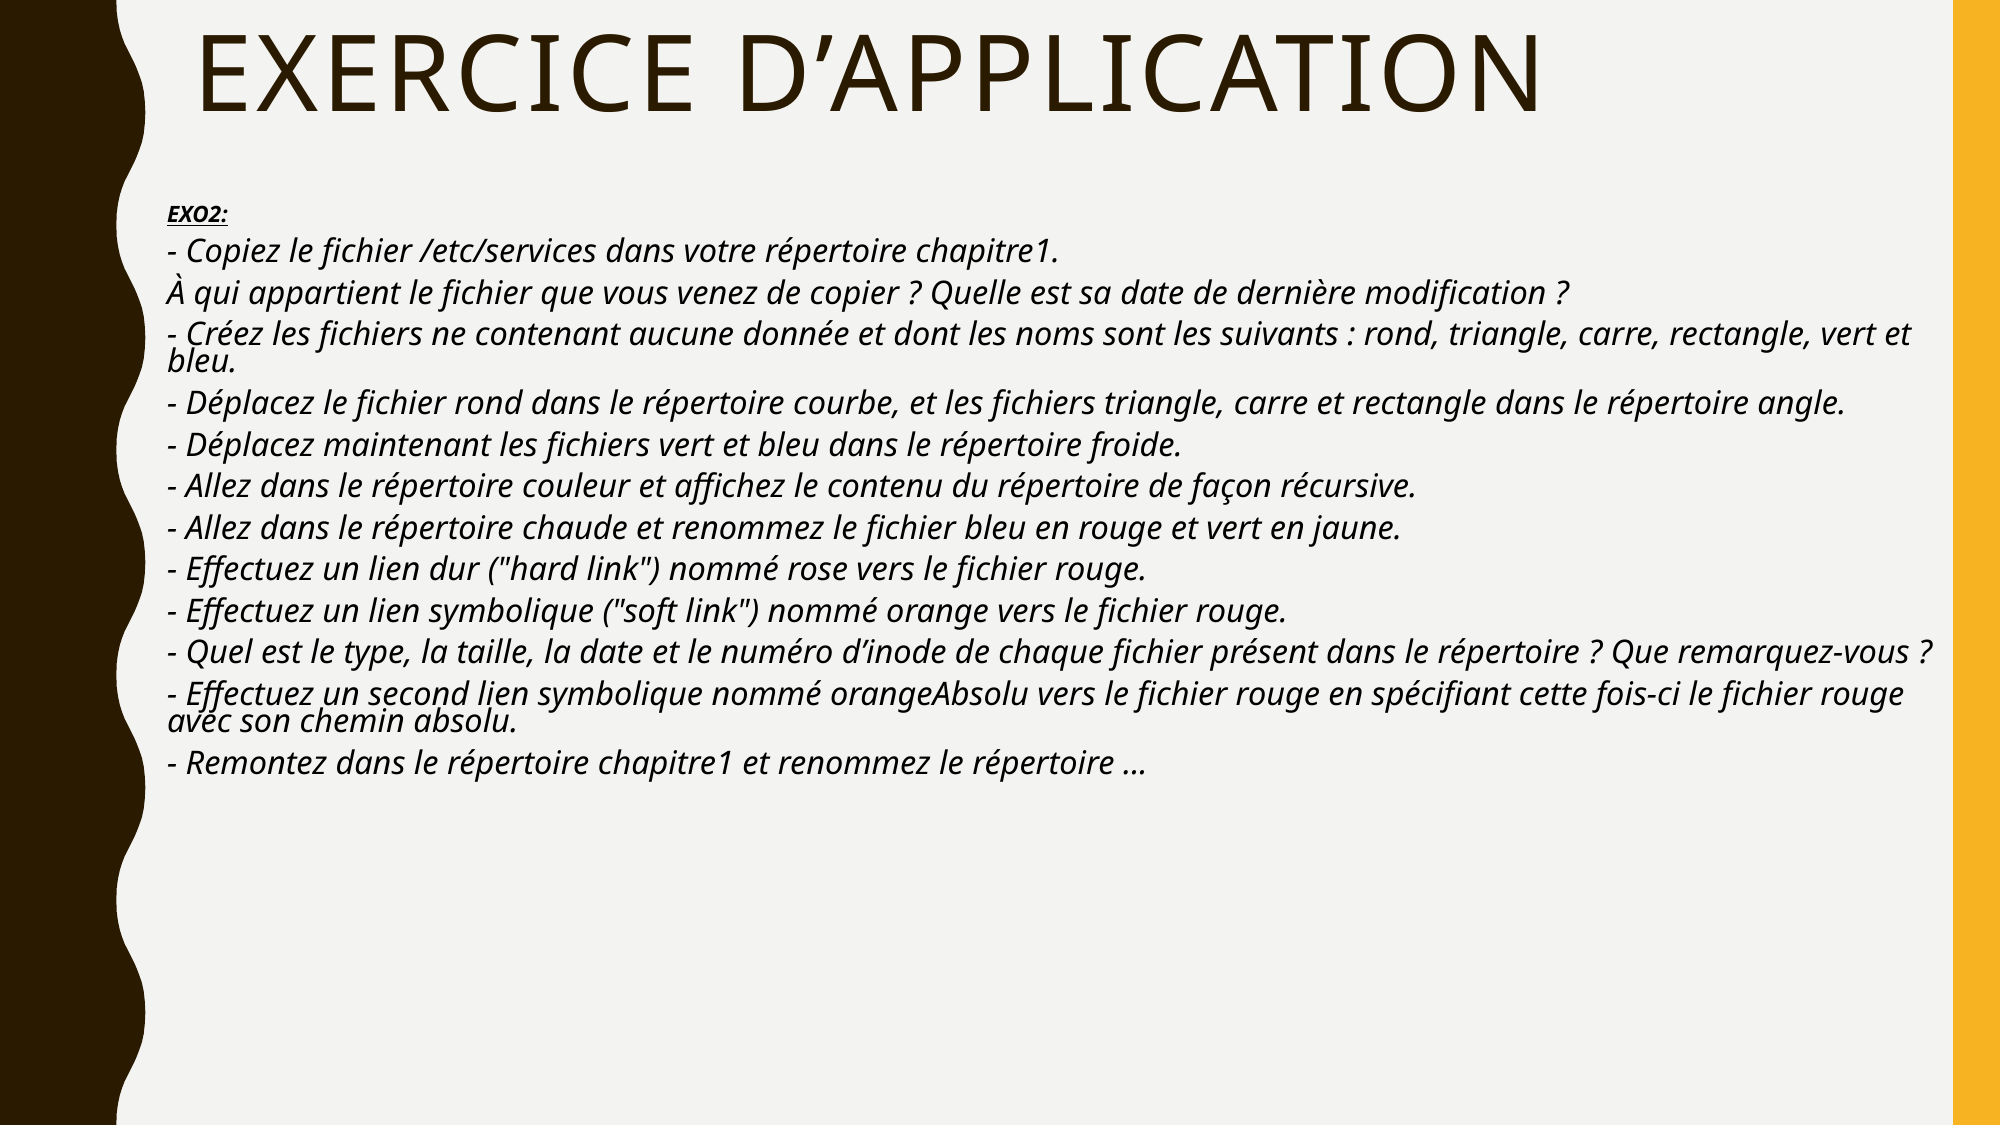

EXERCICE D’APPLICATION
# EXO2:
- Copiez le fichier /etc/services dans votre répertoire chapitre1.
À qui appartient le fichier que vous venez de copier ? Quelle est sa date de dernière modification ?
- Créez les fichiers ne contenant aucune donnée et dont les noms sont les suivants : rond, triangle, carre, rectangle, vert et bleu.
- Déplacez le fichier rond dans le répertoire courbe, et les fichiers triangle, carre et rectangle dans le répertoire angle.
- Déplacez maintenant les fichiers vert et bleu dans le répertoire froide.
- Allez dans le répertoire couleur et affichez le contenu du répertoire de façon récursive.
- Allez dans le répertoire chaude et renommez le fichier bleu en rouge et vert en jaune.
- Effectuez un lien dur ("hard link") nommé rose vers le fichier rouge.
- Effectuez un lien symbolique ("soft link") nommé orange vers le fichier rouge.
- Quel est le type, la taille, la date et le numéro d’inode de chaque fichier présent dans le répertoire ? Que remarquez-vous ?
- Effectuez un second lien symbolique nommé orangeAbsolu vers le fichier rouge en spécifiant cette fois-ci le fichier rouge avec son chemin absolu.
- Remontez dans le répertoire chapitre1 et renommez le répertoire ...